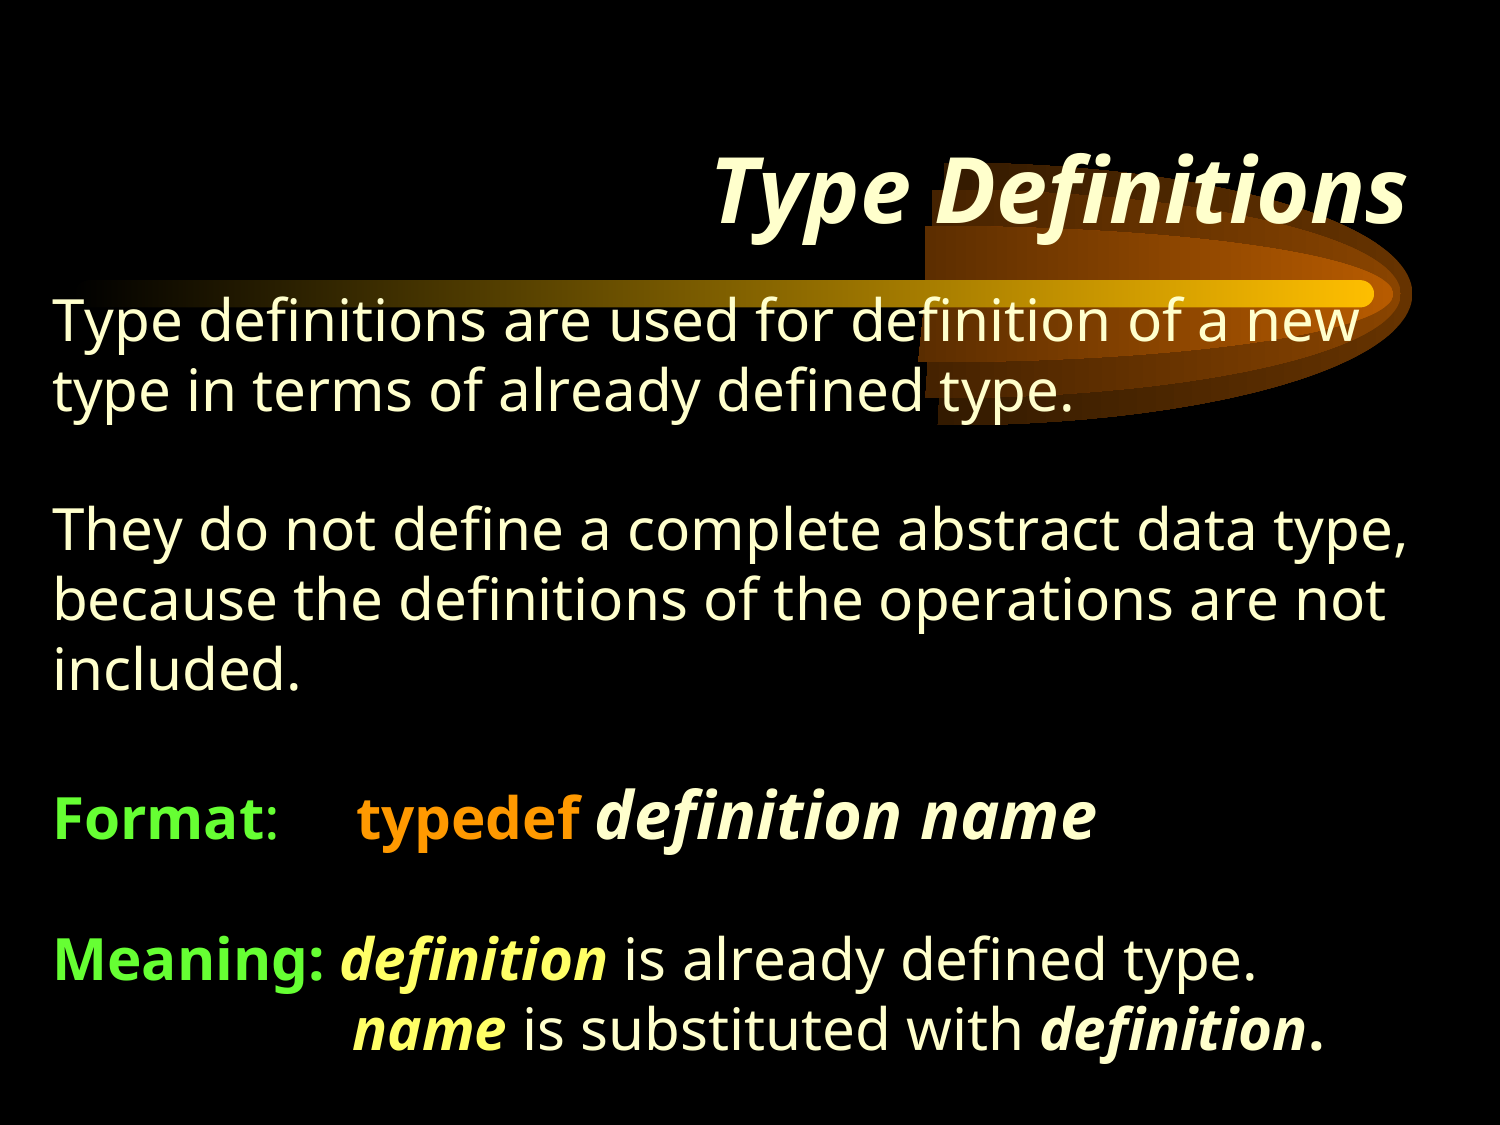

# Type Definitions
Type definitions are used for definition of a new type in terms of already defined type.
They do not define a complete abstract data type, because the definitions of the operations are not included.
Format: typedef definition name
Meaning: definition is already defined type.
		name is substituted with definition.